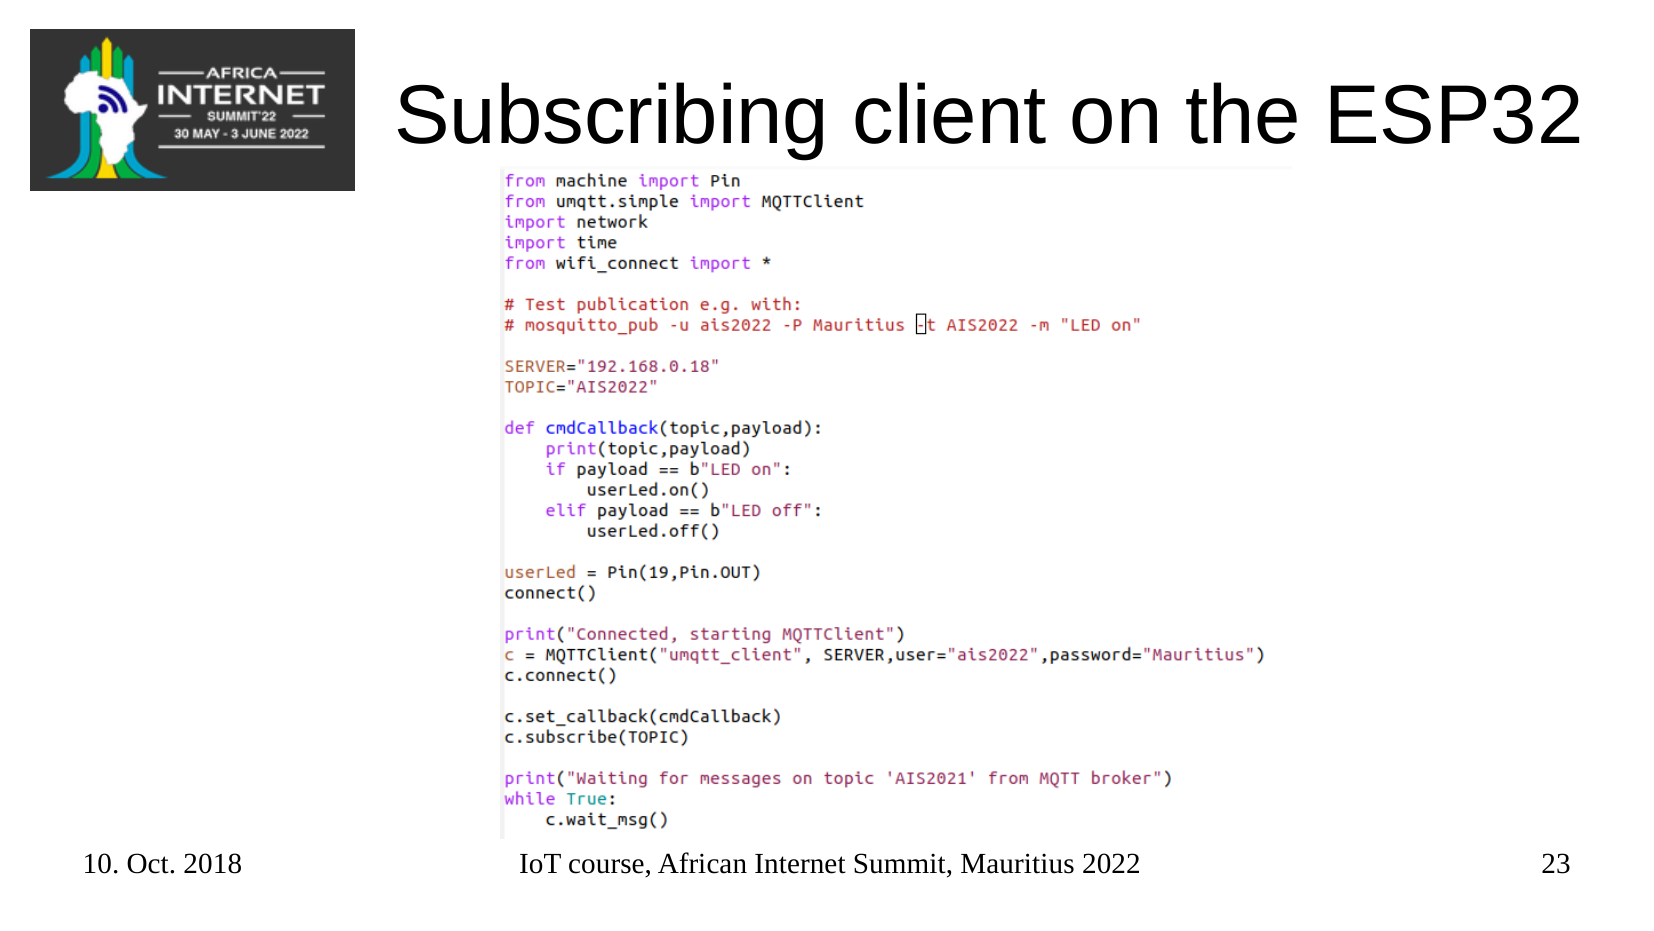

# Subscribing client on the ESP32
10. Oct. 2018
IoT course, African Internet Summit, Mauritius 2022
23